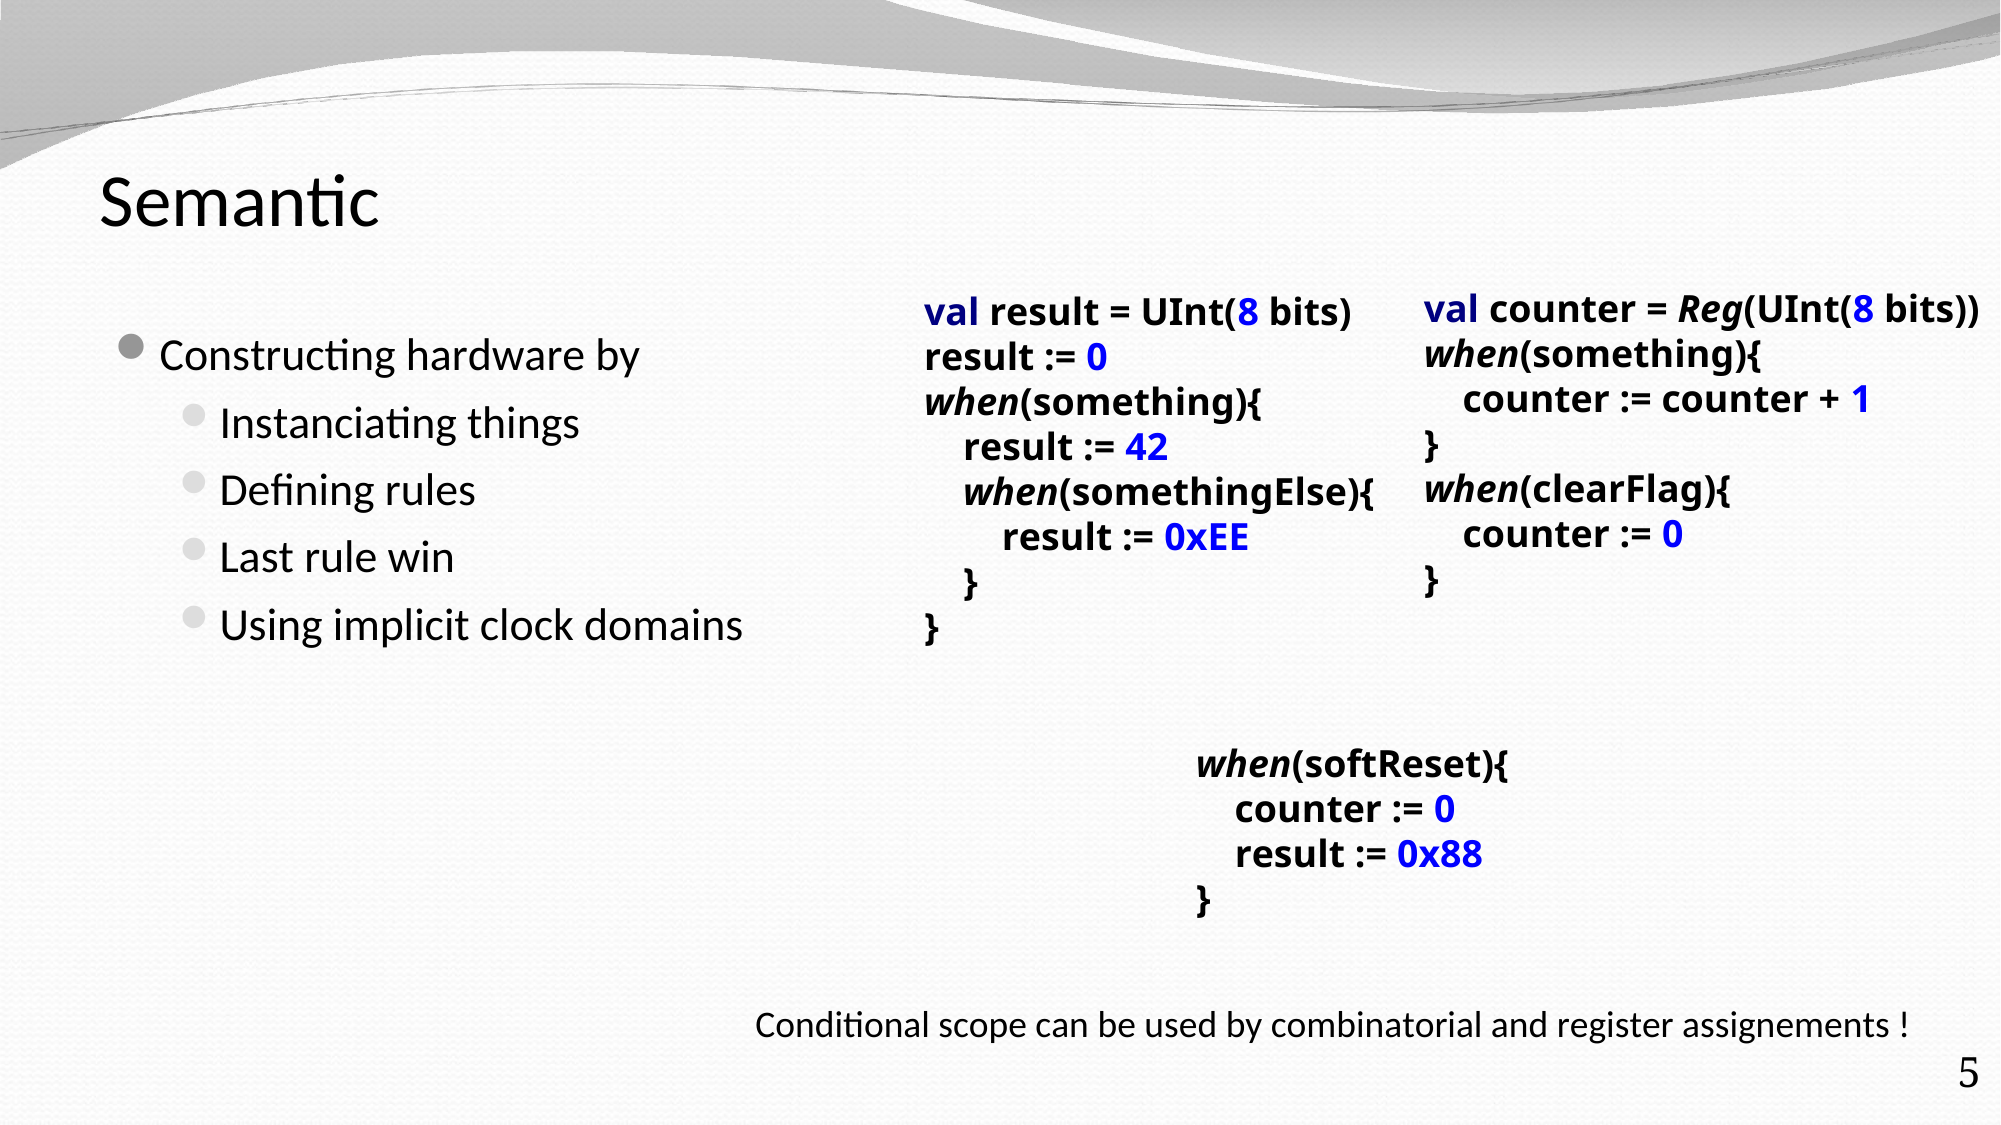

# Semantic
val counter = Reg(UInt(8 bits))
when(something){
 counter := counter + 1
}
when(clearFlag){
 counter := 0
}
val result = UInt(8 bits)
result := 0
when(something){
 result := 42
 when(somethingElse){
 result := 0xEE
 }
}
Constructing hardware by
Instanciating things
Defining rules
Last rule win
Using implicit clock domains
when(softReset){
 counter := 0
 result := 0x88
}
Conditional scope can be used by combinatorial and register assignements !